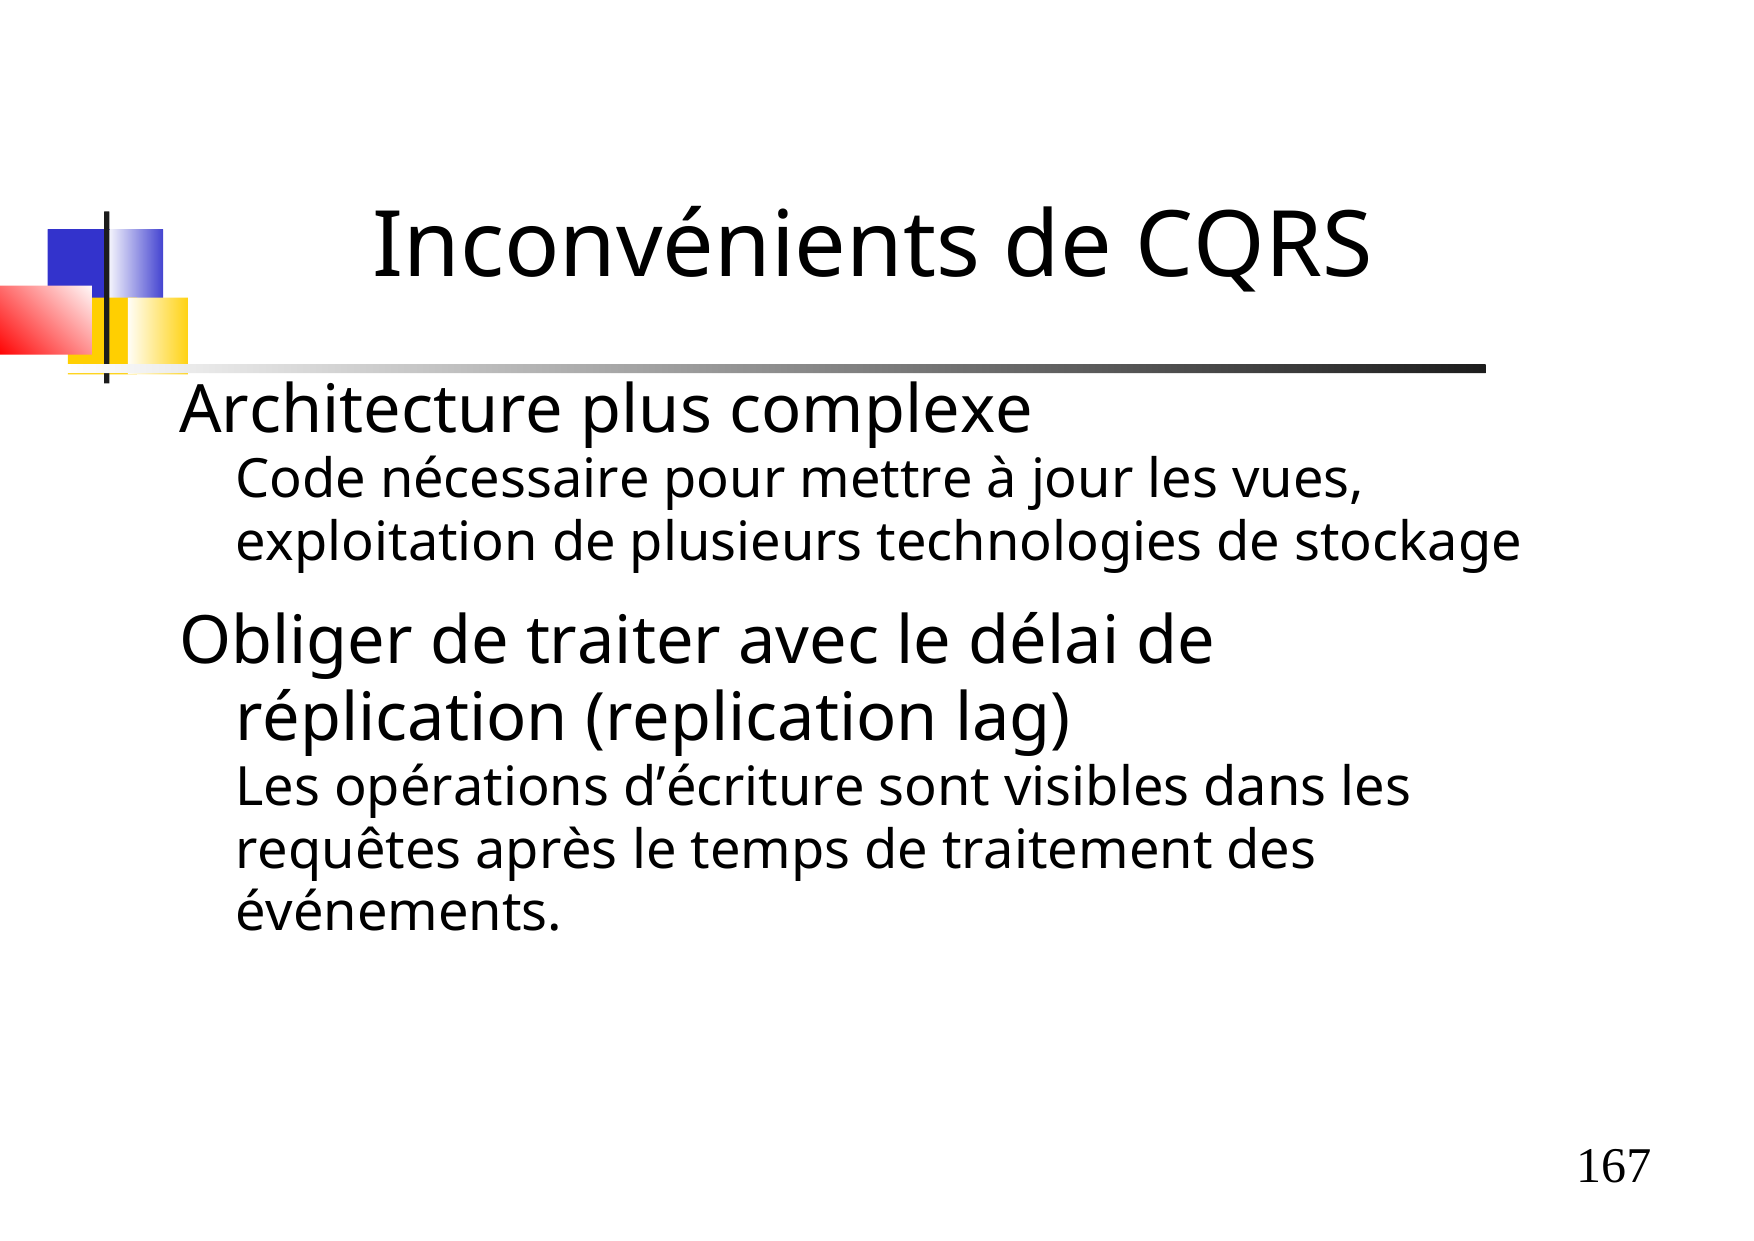

# Inconvénients de CQRS
Architecture plus complexe
Code nécessaire pour mettre à jour les vues, exploitation de plusieurs technologies de stockage
Obliger de traiter avec le délai de réplication (replication lag)
Les opérations d’écriture sont visibles dans les requêtes après le temps de traitement des événements.